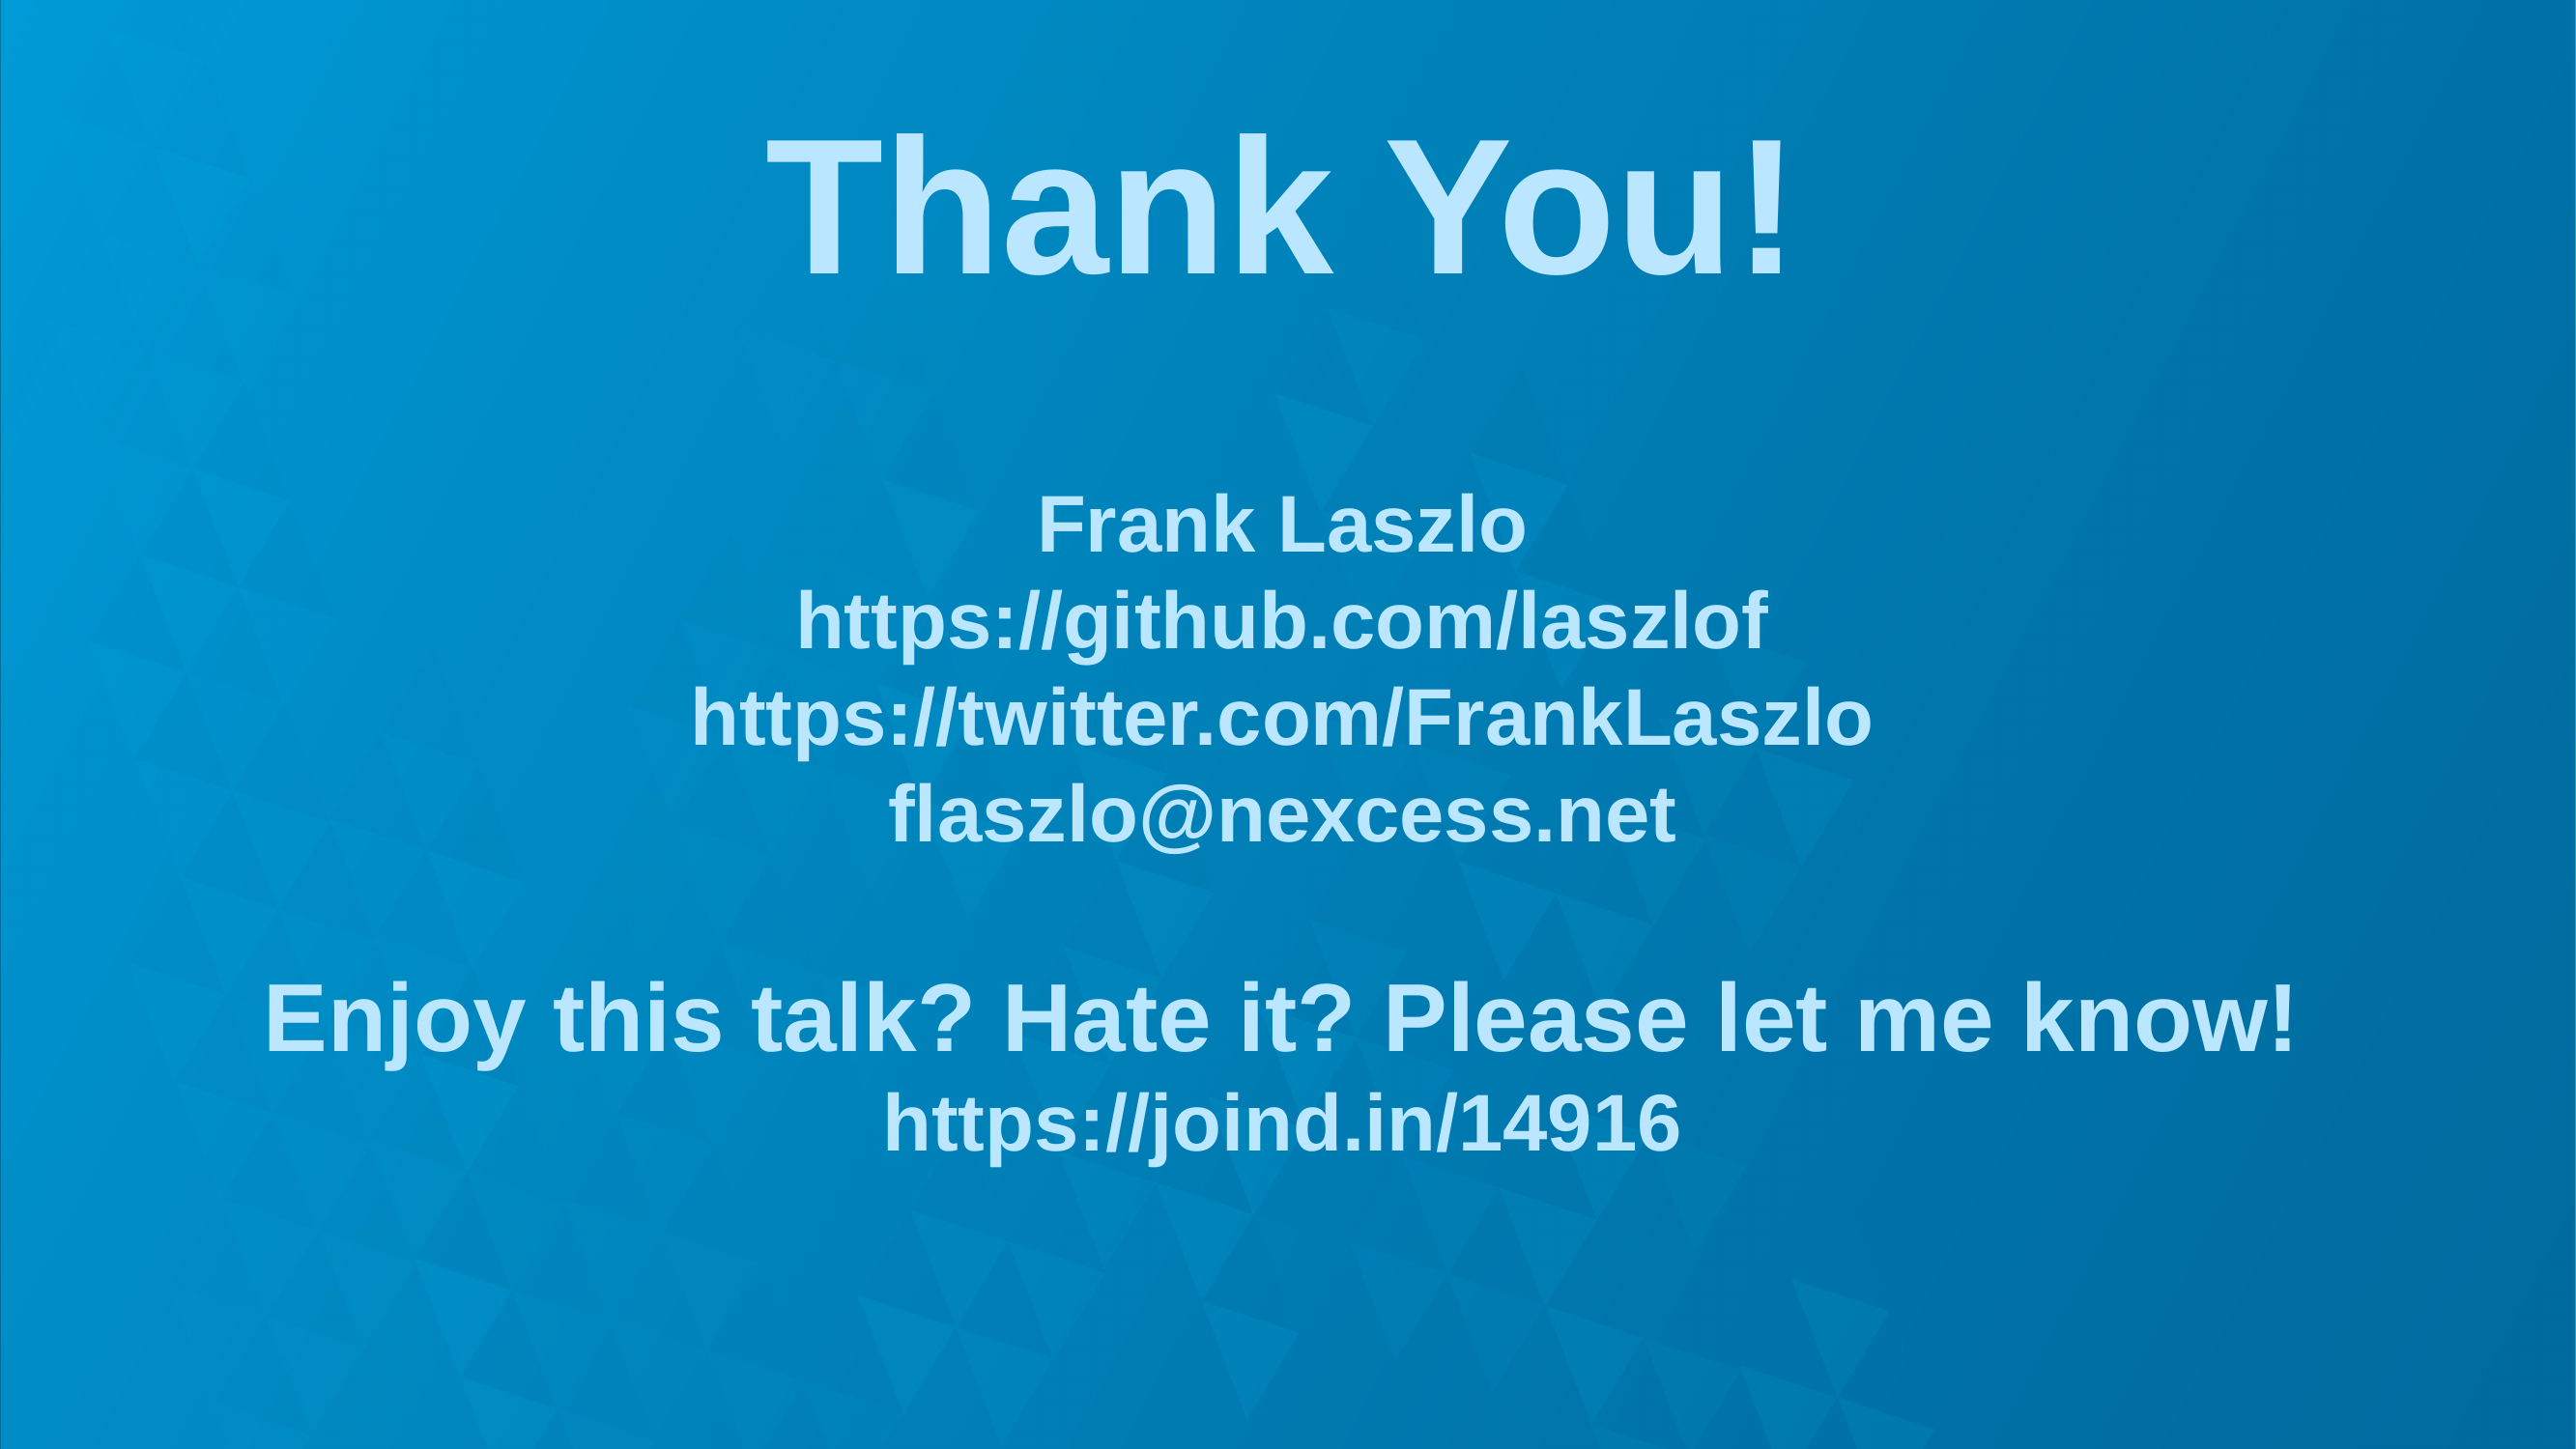

# Thank You! Frank Laszlo https://github.com/laszlof https://twitter.com/FrankLaszlo flaszlo@nexcess.net Enjoy this talk? Hate it? Please let me know! https://joind.in/14916